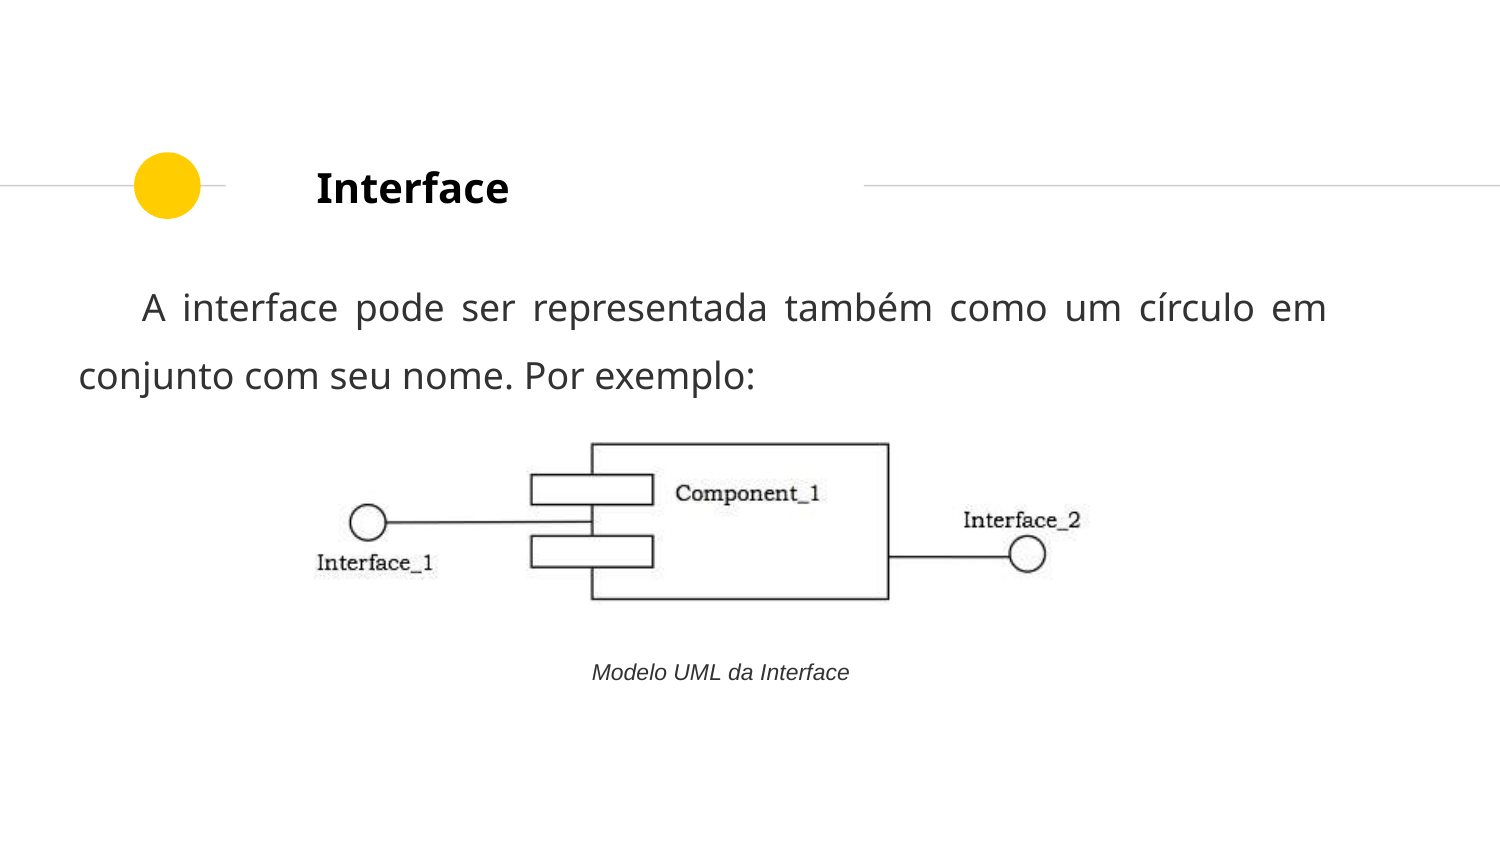

# Interface
A interface pode ser representada também como um círculo em conjunto com seu nome. Por exemplo:
Modelo UML da Interface